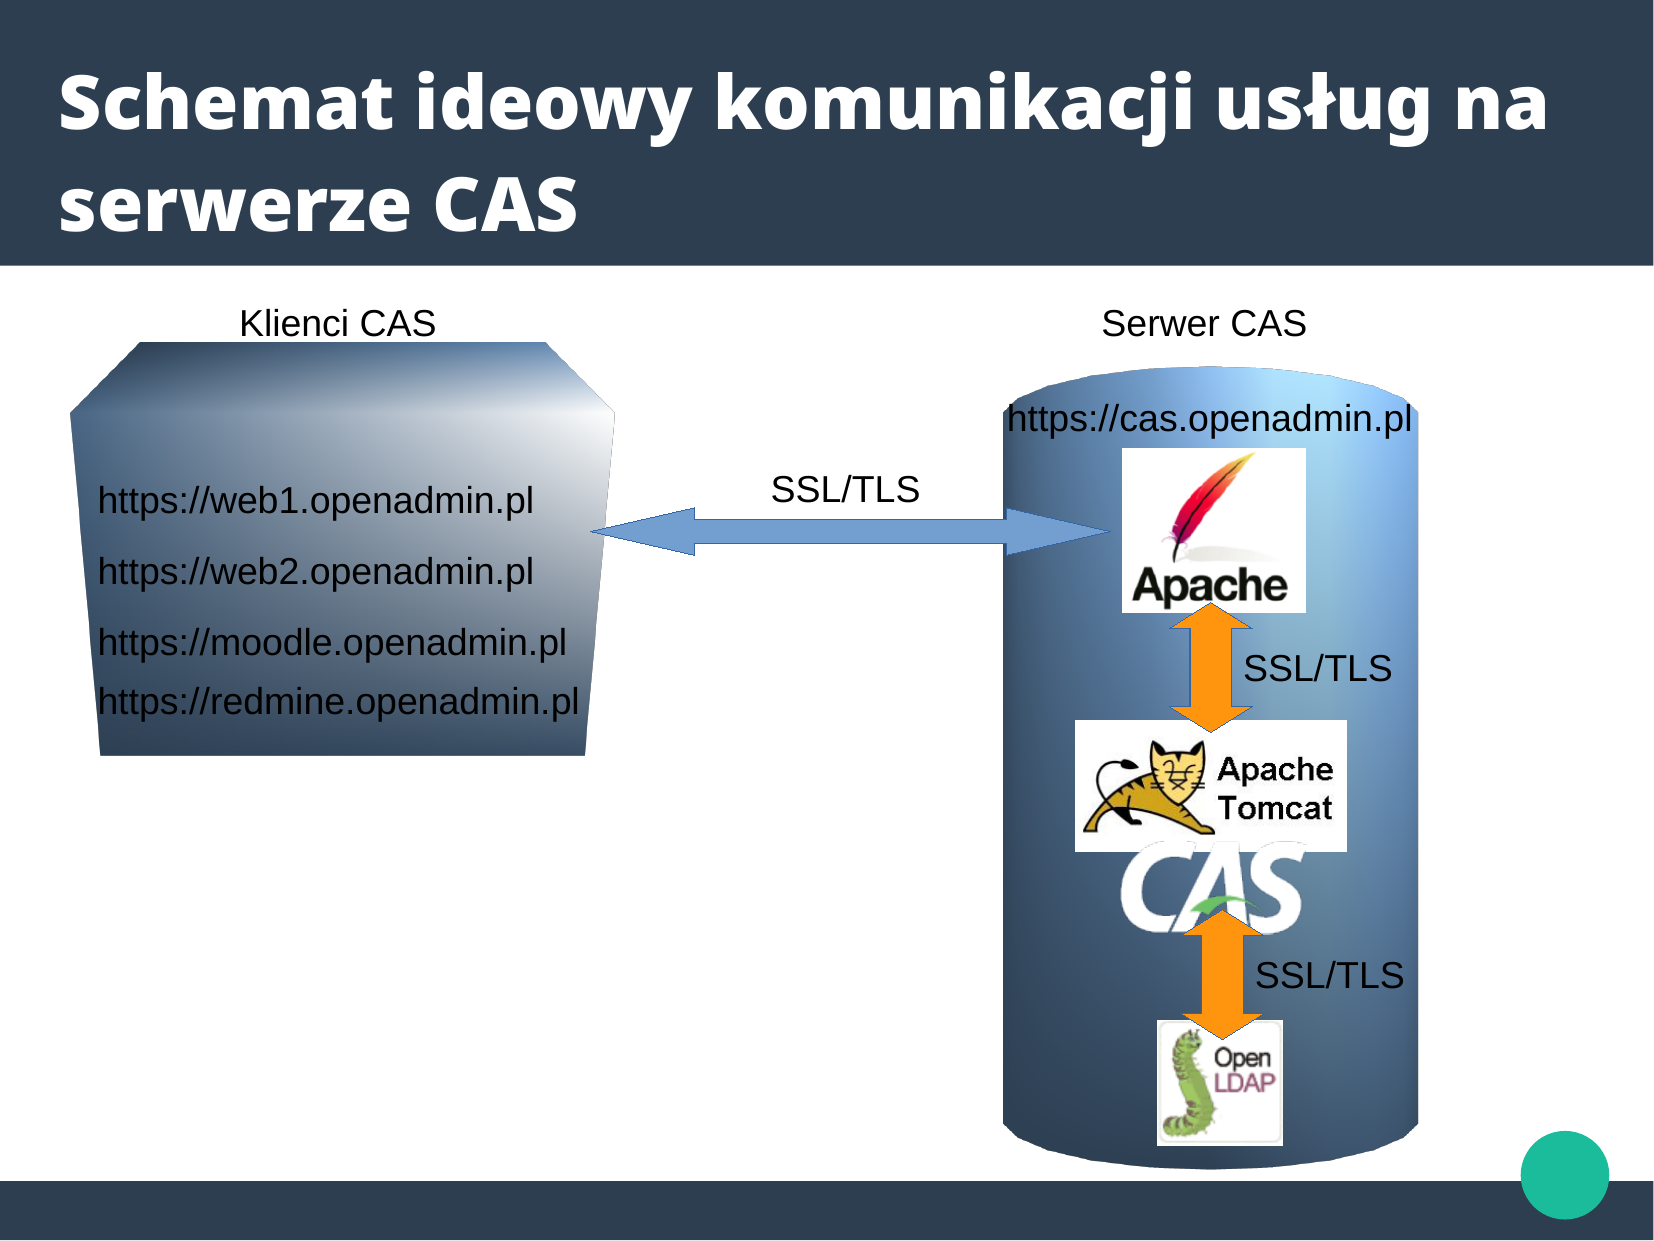

# Schemat ideowy komunikacji usług na serwerze CAS
Klienci CAS
Serwer CAS
https://cas.openadmin.pl
SSL/TLS
https://web1.openadmin.pl
https://web2.openadmin.pl
https://moodle.openadmin.pl
SSL/TLS
https://redmine.openadmin.pl
SSL/TLS